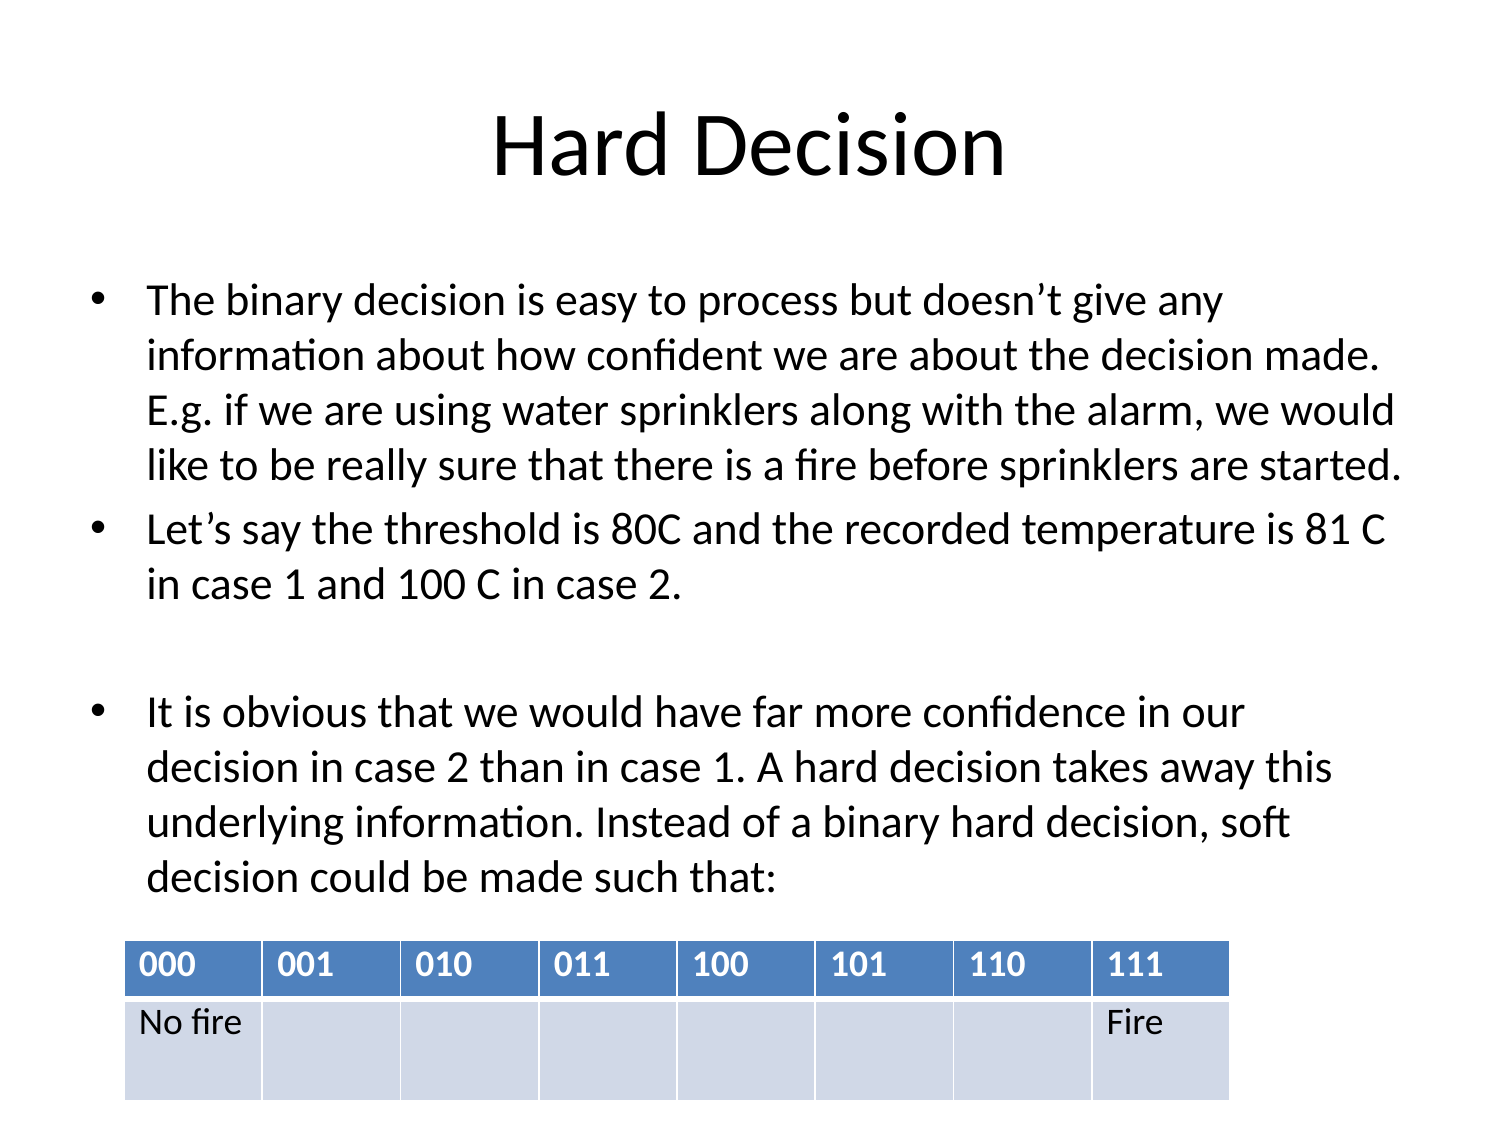

# Hard Decision
The binary decision is easy to process but doesn’t give any information about how confident we are about the decision made. E.g. if we are using water sprinklers along with the alarm, we would like to be really sure that there is a fire before sprinklers are started.
Let’s say the threshold is 80C and the recorded temperature is 81 C in case 1 and 100 C in case 2.
It is obvious that we would have far more confidence in our decision in case 2 than in case 1. A hard decision takes away this underlying information. Instead of a binary hard decision, soft decision could be made such that:
| 000 | 001 | 010 | 011 | 100 | 101 | 110 | 111 |
| --- | --- | --- | --- | --- | --- | --- | --- |
| No fire | | | | | | | Fire |